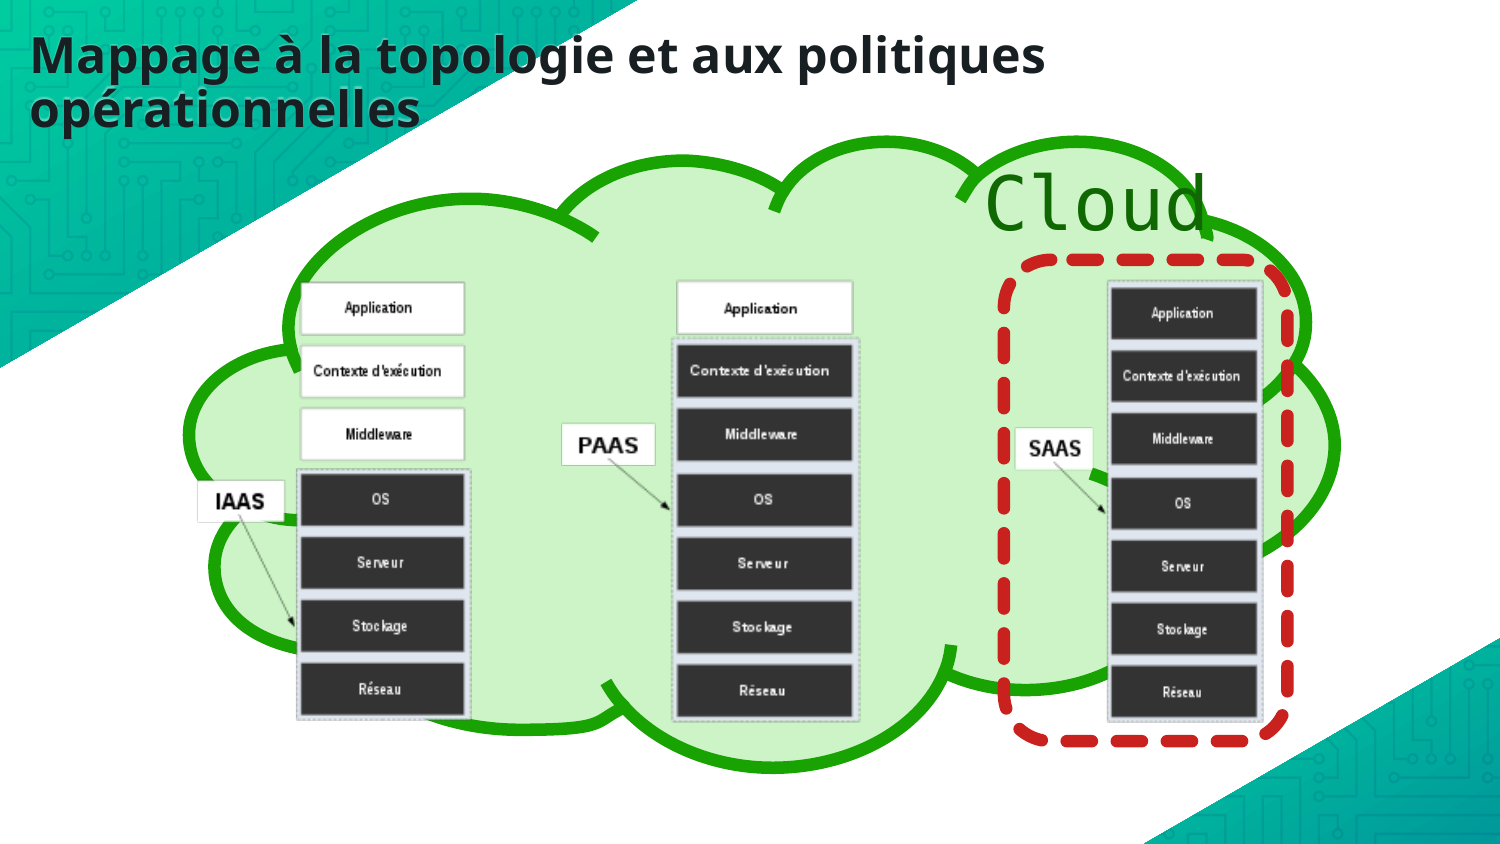

# Mappage à la topologie et aux politiques opérationnelles
Cloud